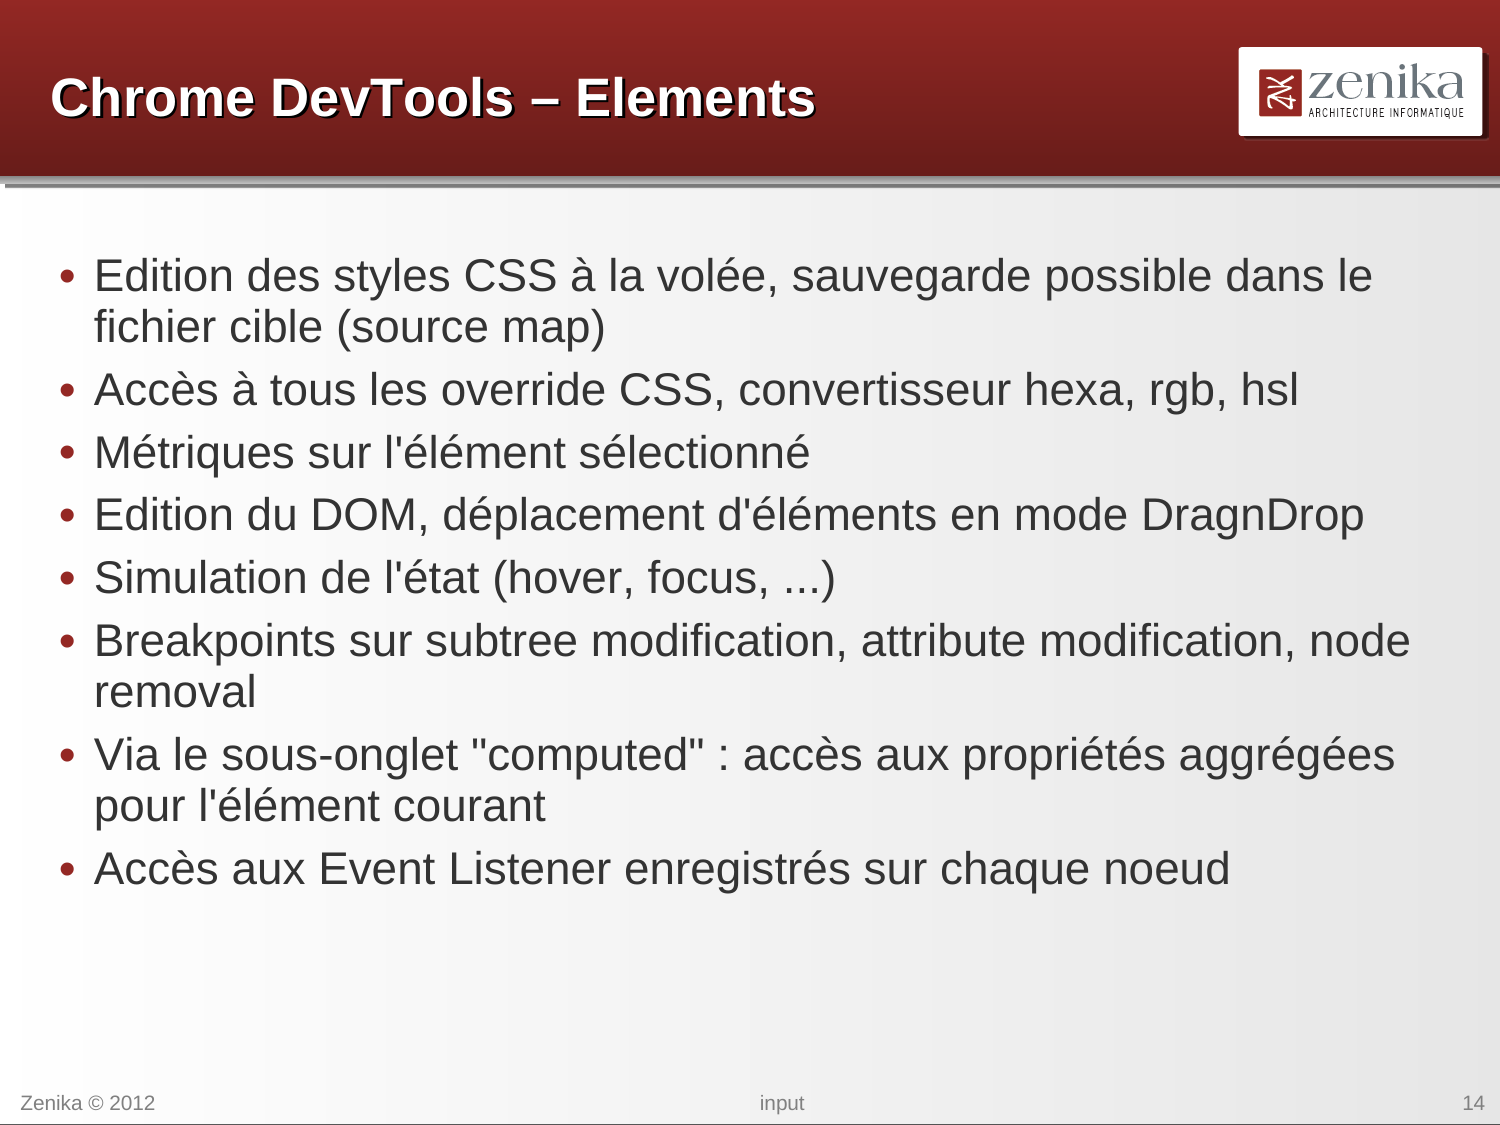

# Chrome DevTools – Elements
Edition des styles CSS à la volée, sauvegarde possible dans le fichier cible (source map)
Accès à tous les override CSS, convertisseur hexa, rgb, hsl
Métriques sur l'élément sélectionné
Edition du DOM, déplacement d'éléments en mode DragnDrop
Simulation de l'état (hover, focus, ...)
Breakpoints sur subtree modification, attribute modification, node removal
Via le sous-onglet "computed" : accès aux propriétés aggrégées pour l'élément courant
Accès aux Event Listener enregistrés sur chaque noeud